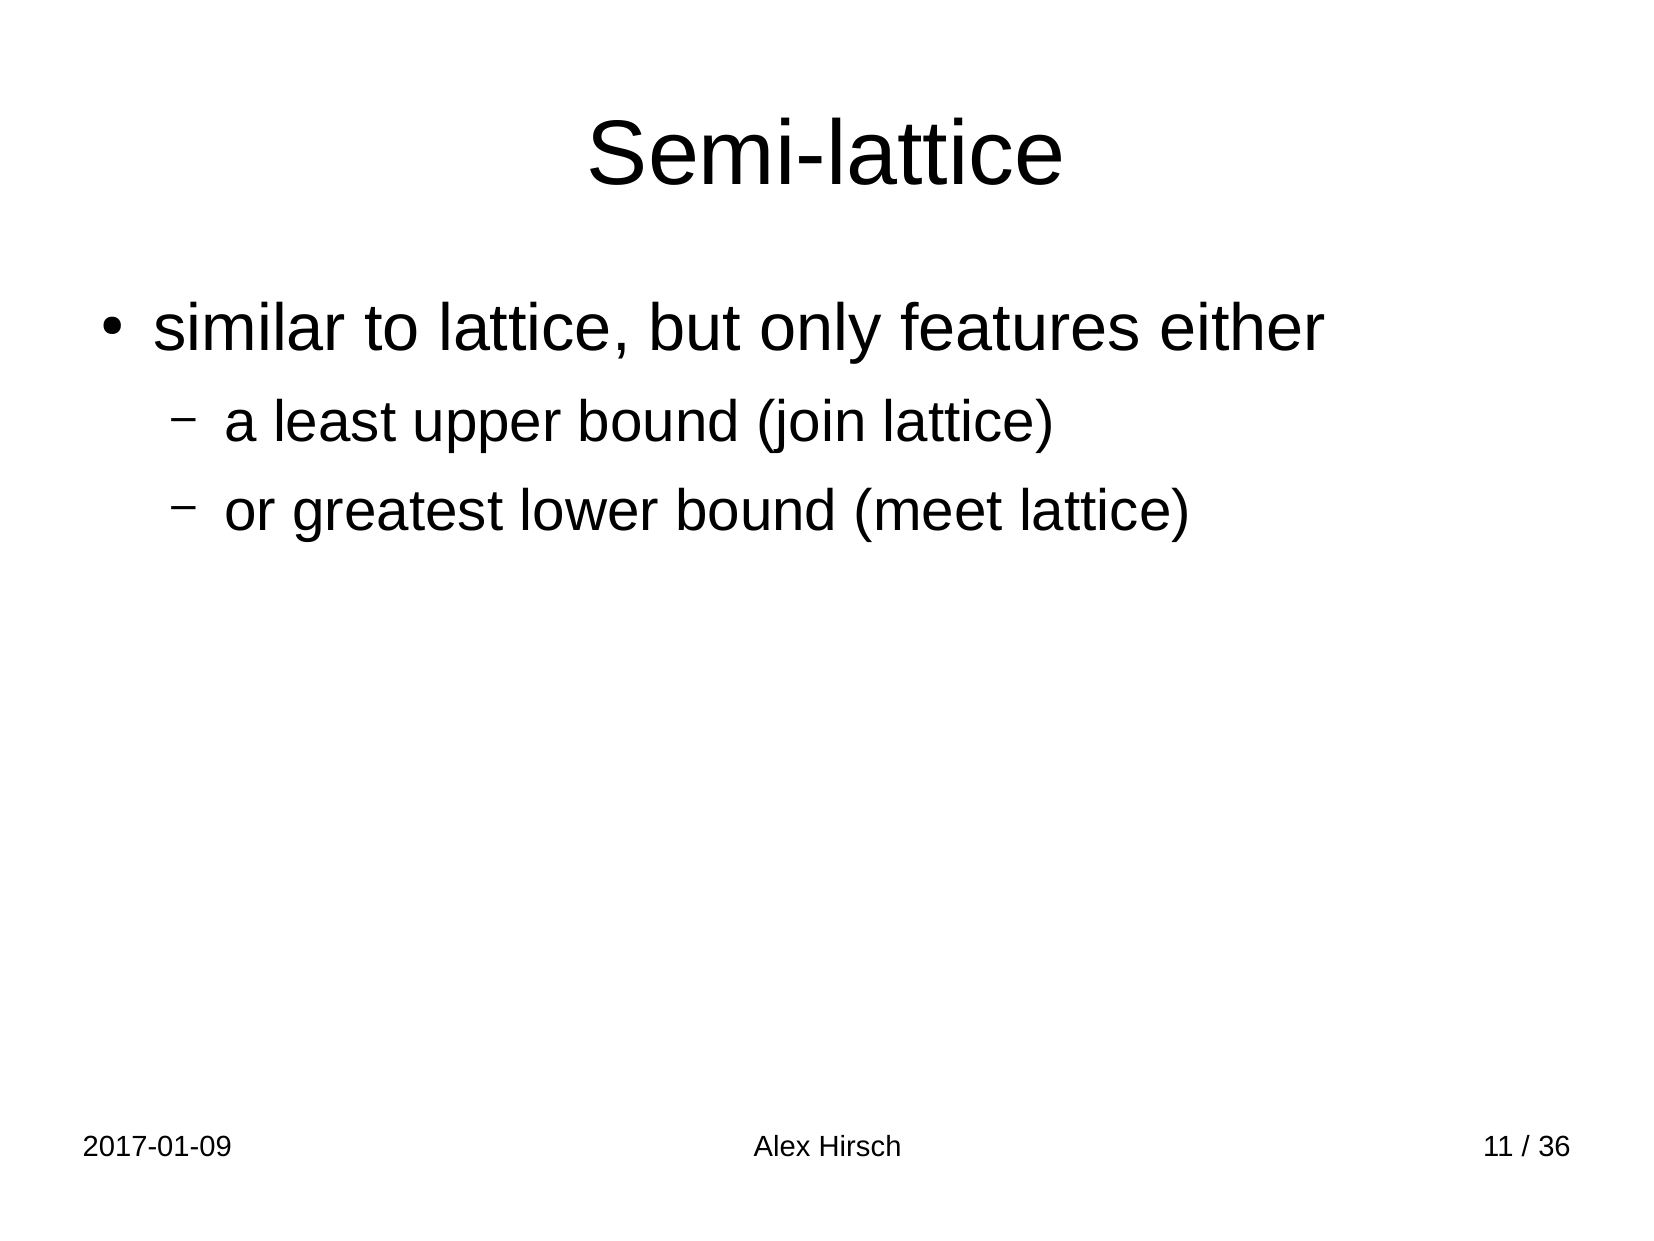

# Semi-lattice
similar to lattice, but only features either
a least upper bound (join lattice)
or greatest lower bound (meet lattice)
2017-01-09
Alex Hirsch
11